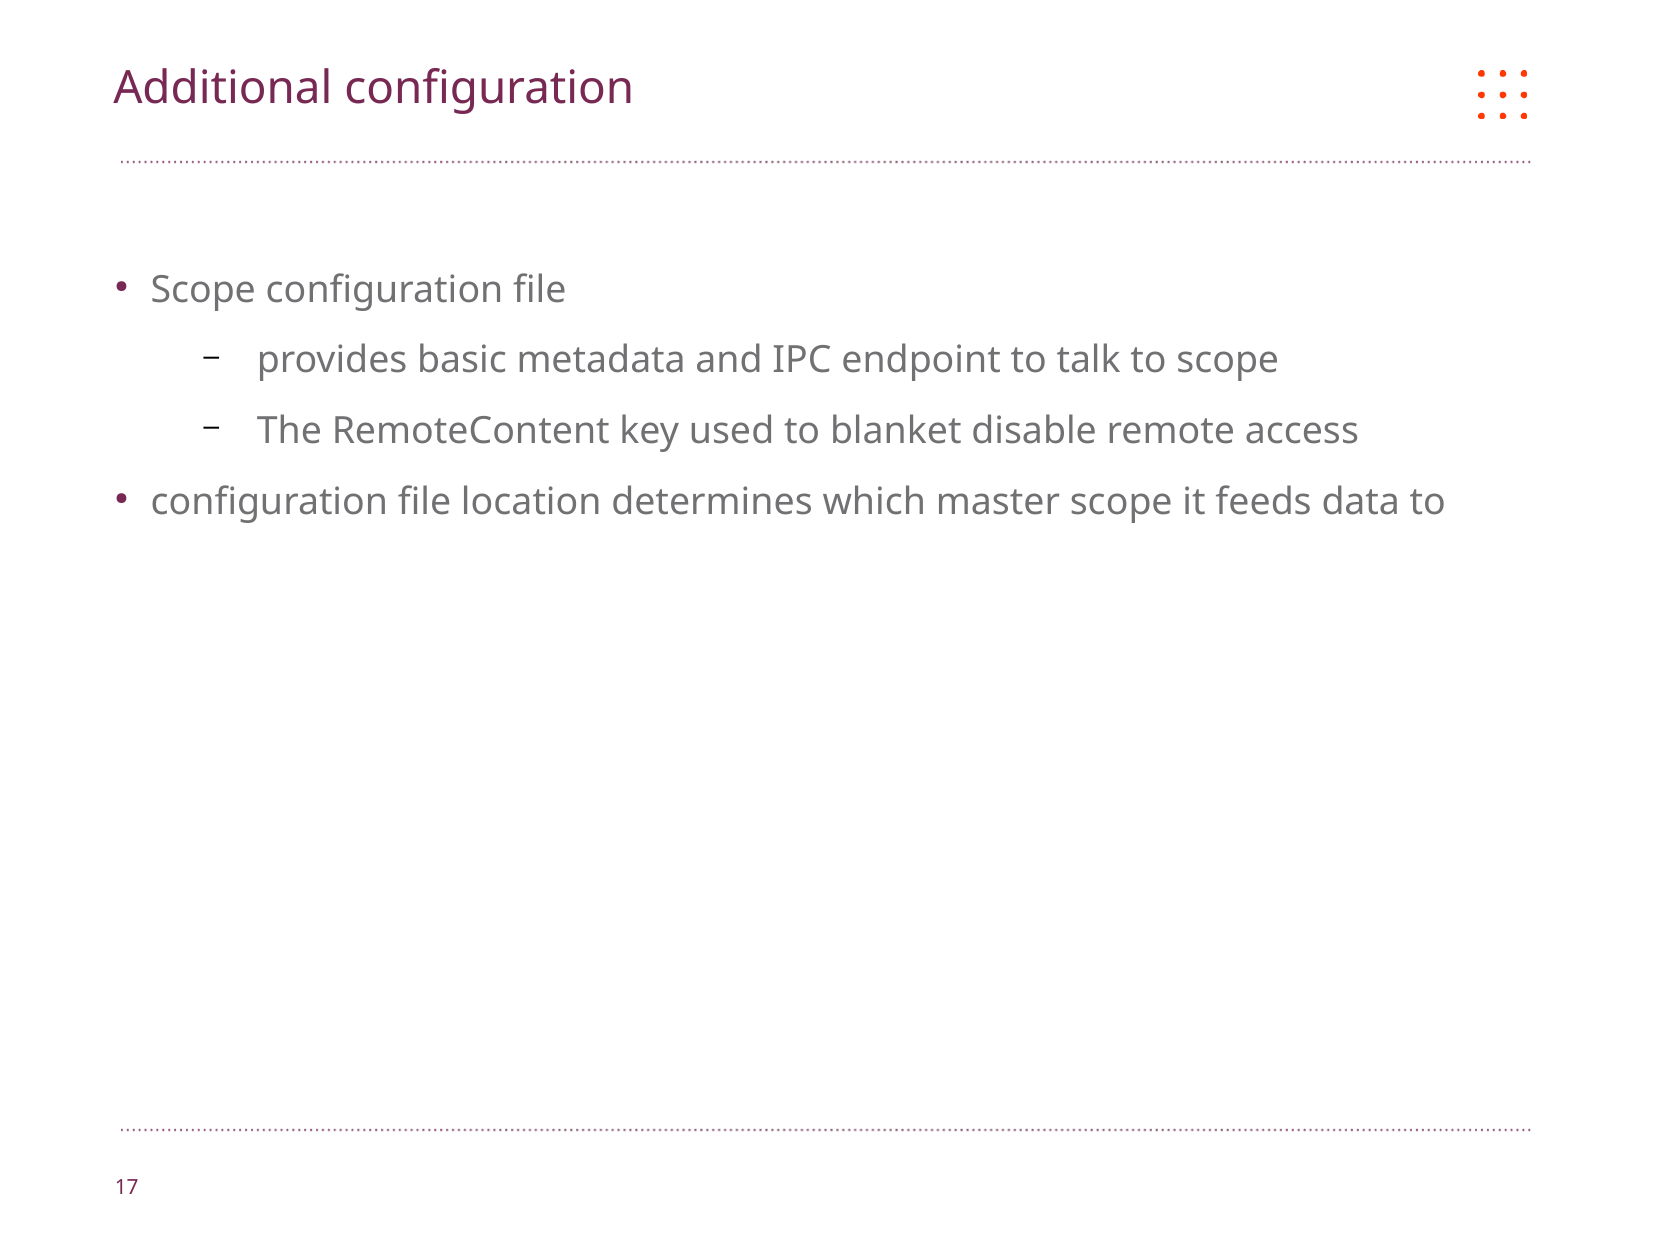

# Additional configuration
Scope configuration file
provides basic metadata and IPC endpoint to talk to scope
The RemoteContent key used to blanket disable remote access
configuration file location determines which master scope it feeds data to